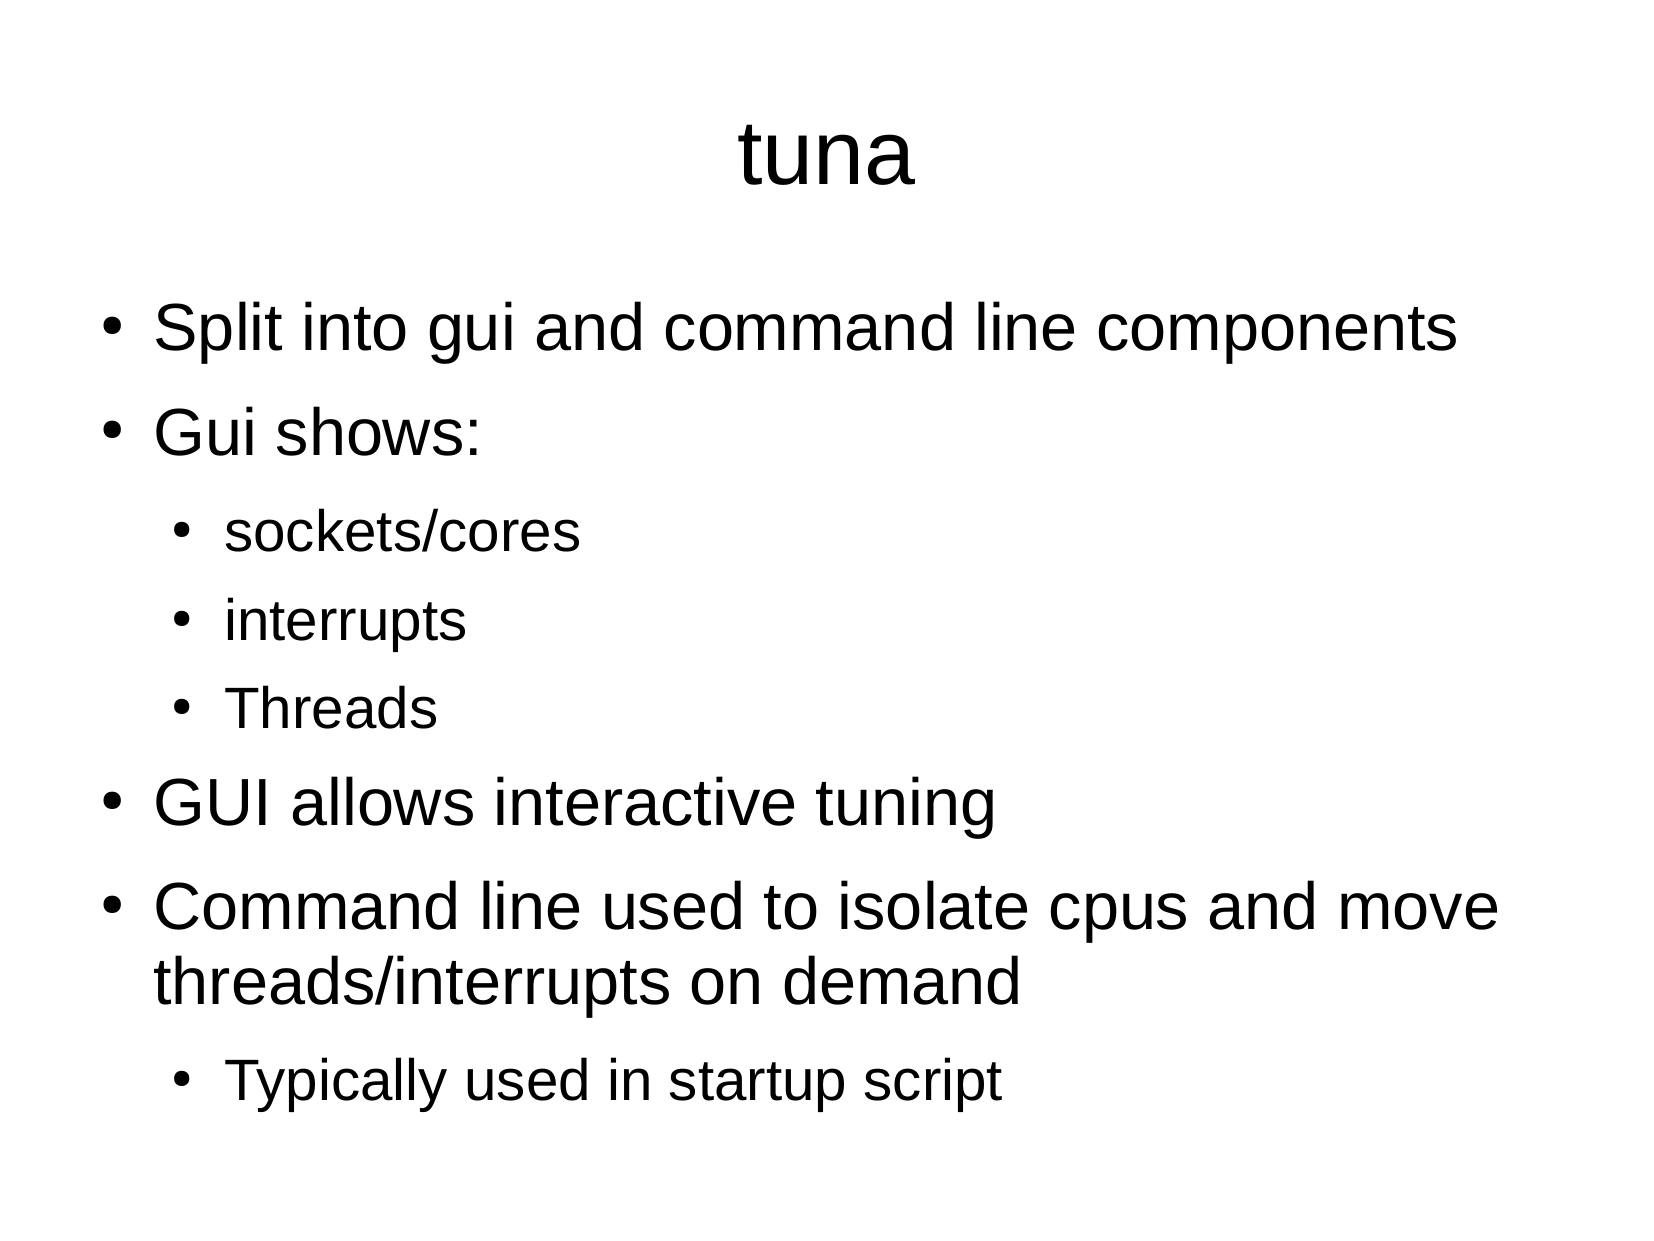

# tuna
Split into gui and command line components
Gui shows:
sockets/cores
interrupts
Threads
GUI allows interactive tuning
Command line used to isolate cpus and move threads/interrupts on demand
Typically used in startup script